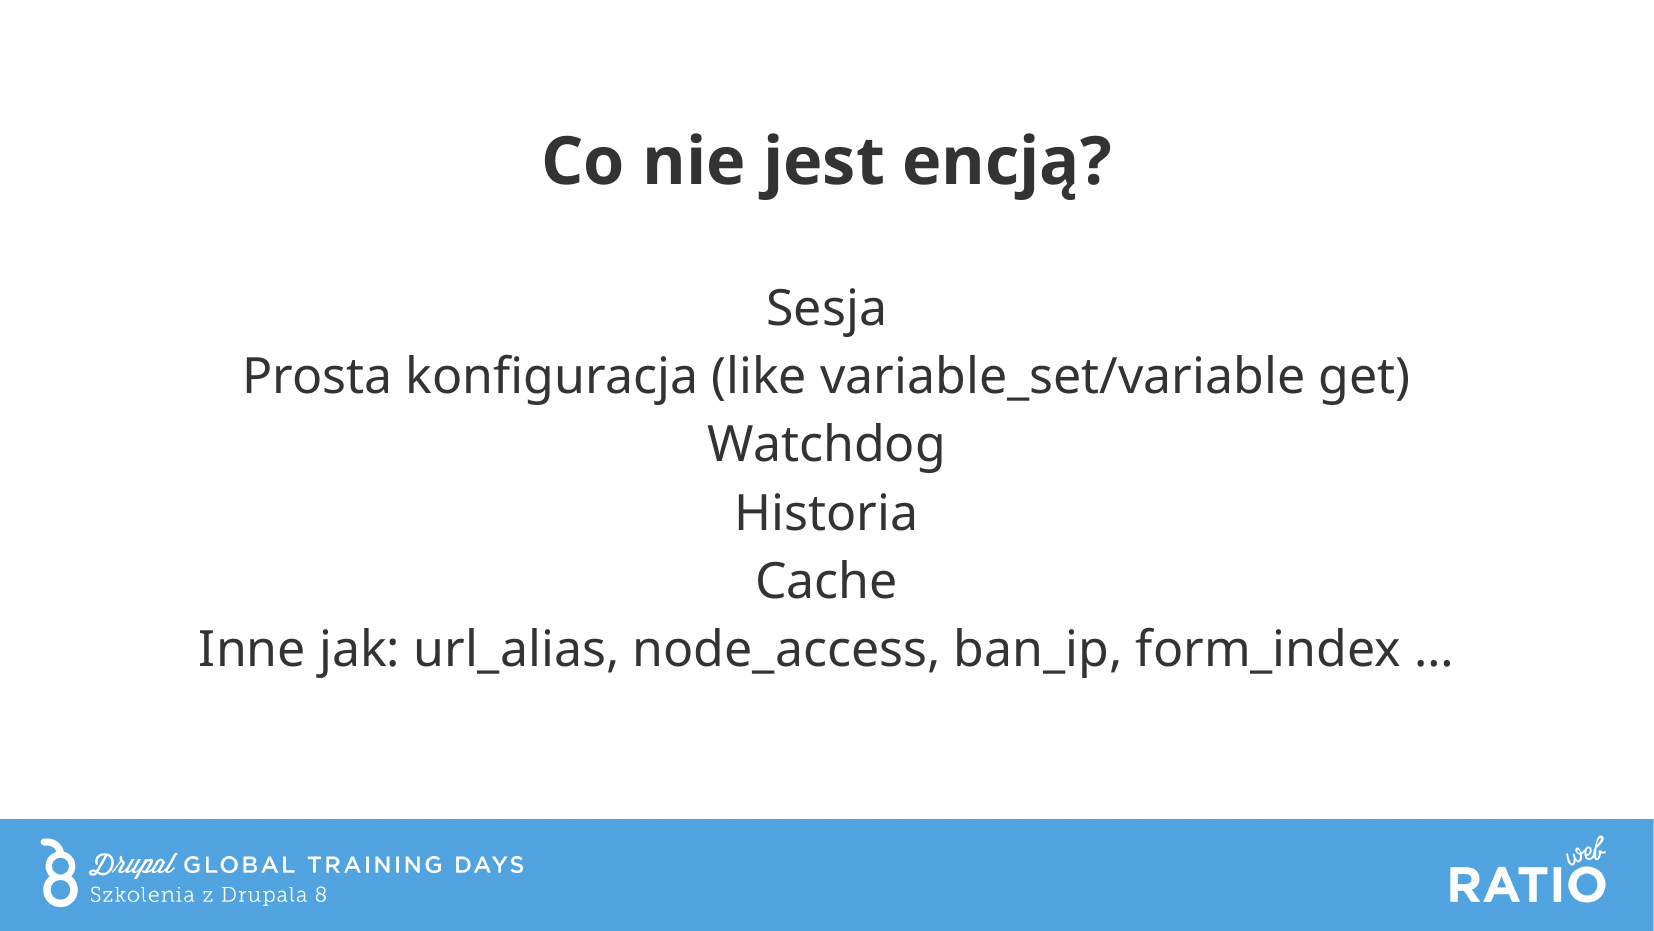

# Co nie jest encją?
Sesja
Prosta konfiguracja (like variable_set/variable get)
Watchdog
Historia
Cache
Inne jak: url_alias, node_access, ban_ip, form_index …